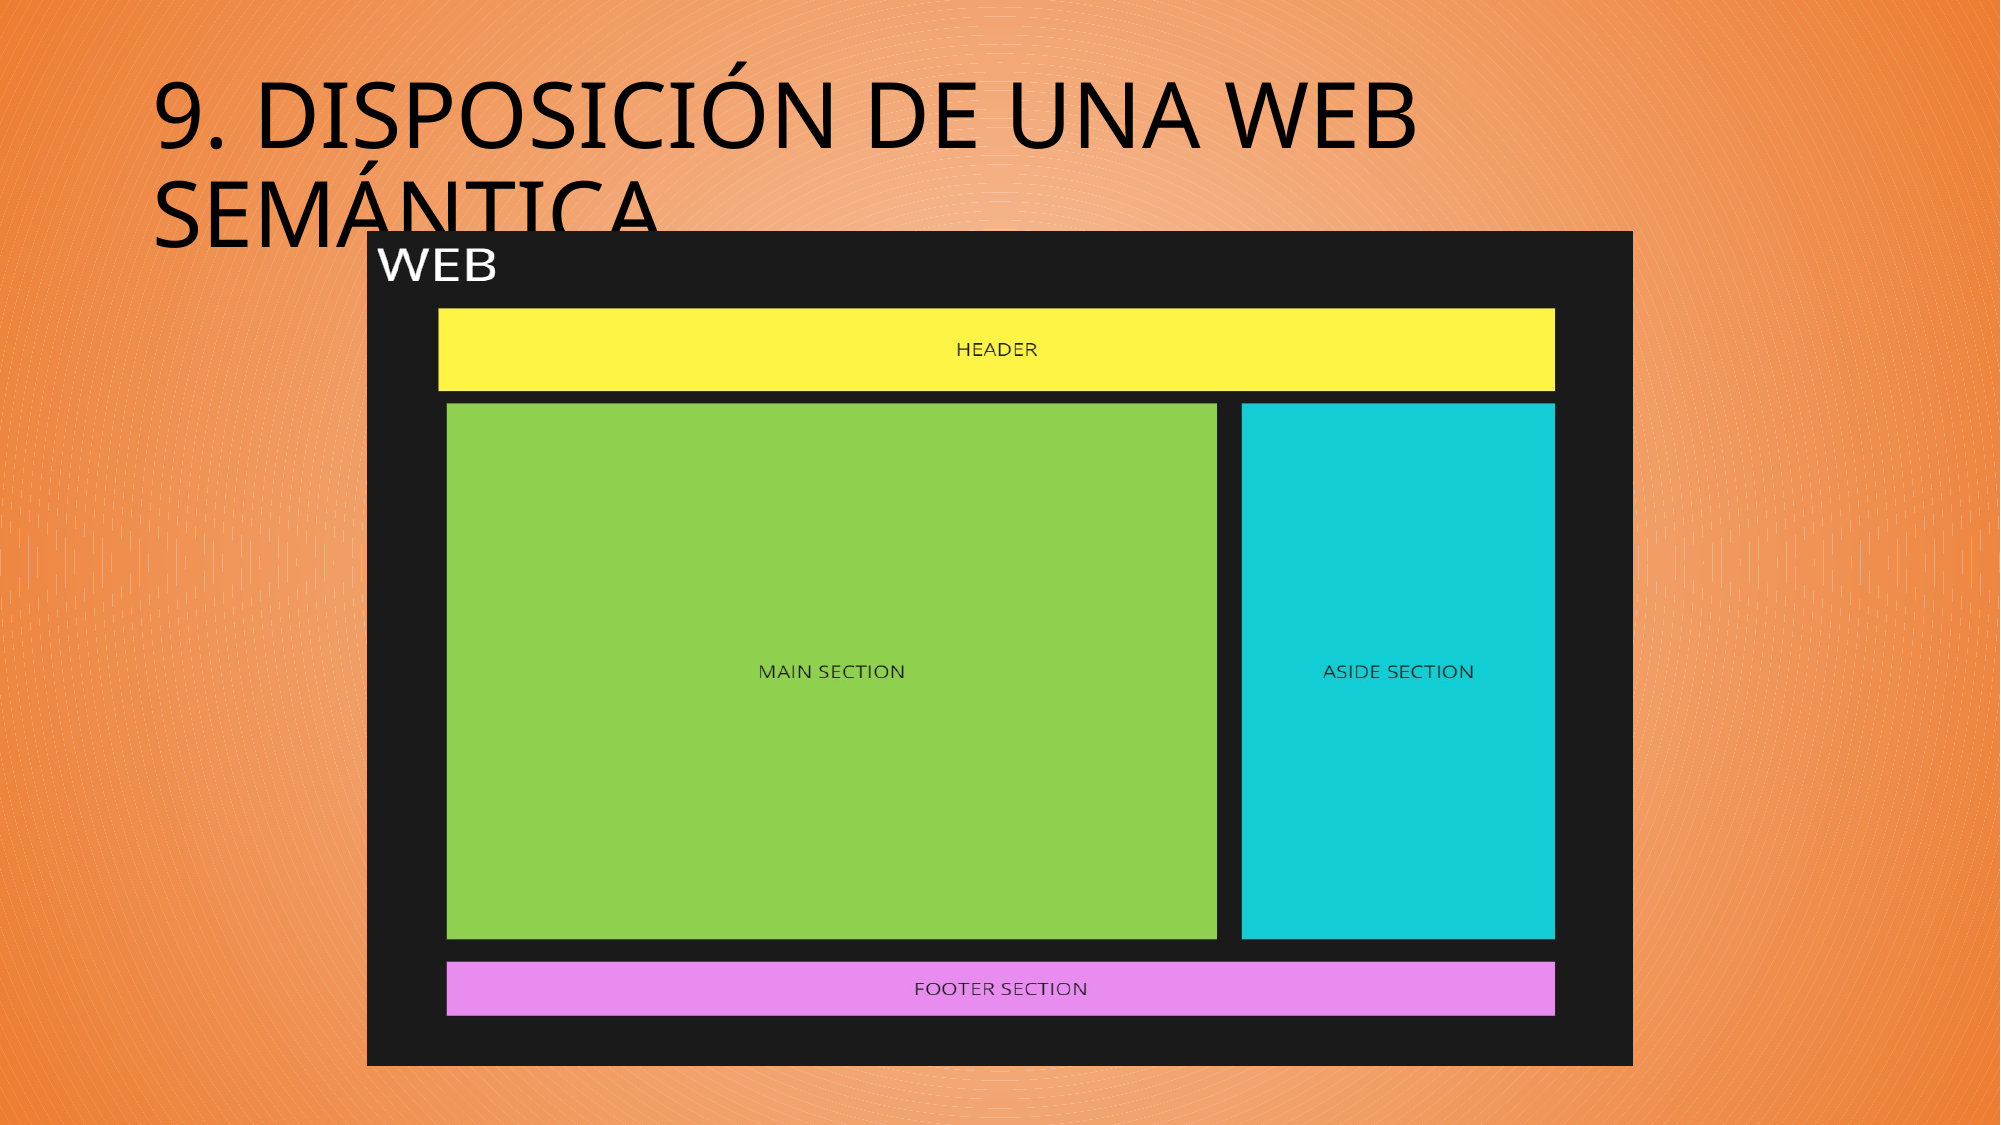

# 9. DISPOSICIÓN DE UNA WEB SEMÁNTICA